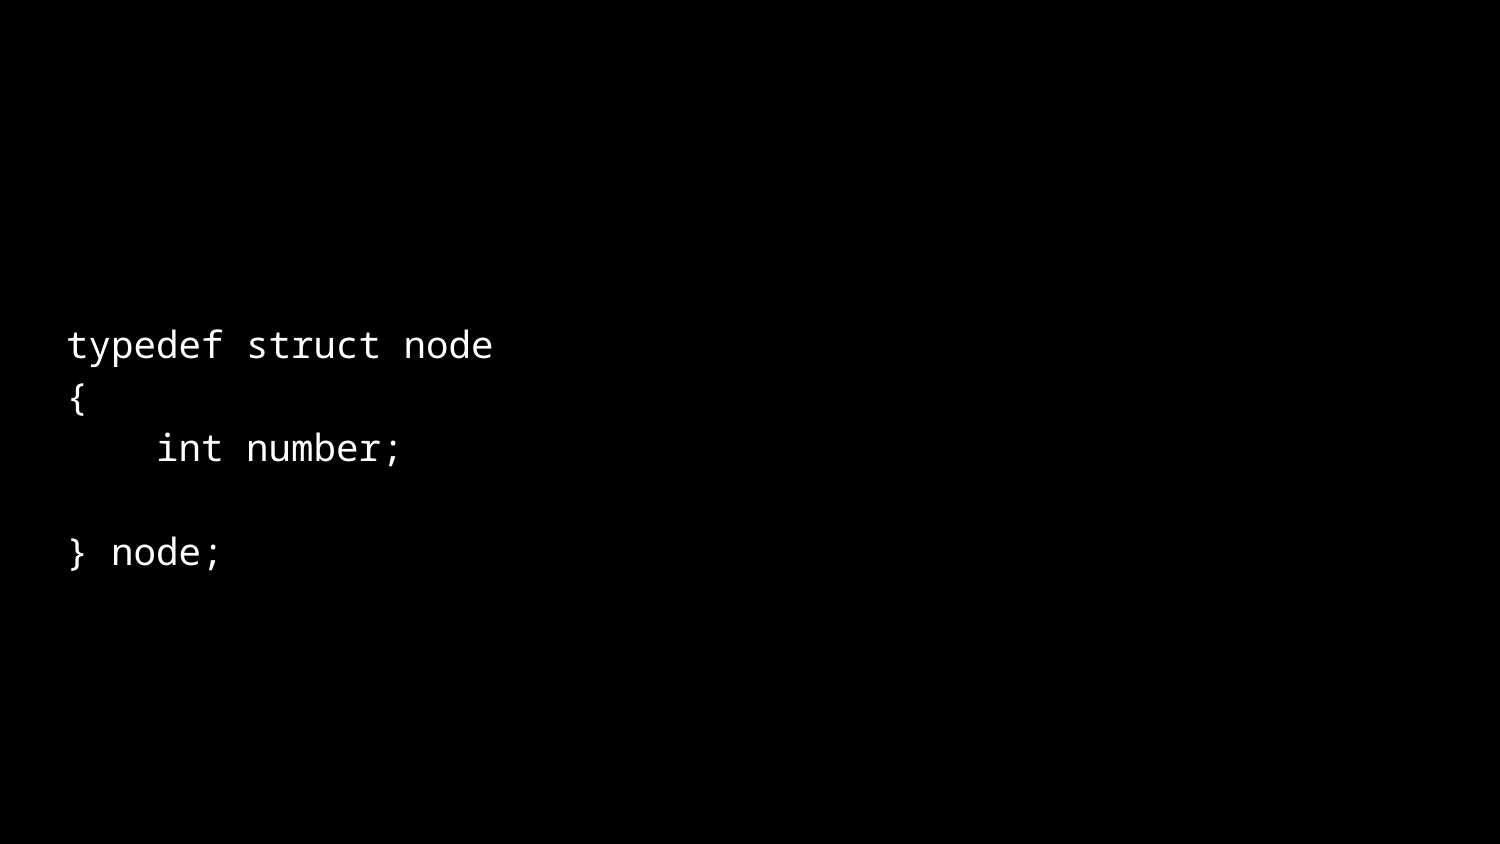

# typedef struct node
{
 int number;
} node;